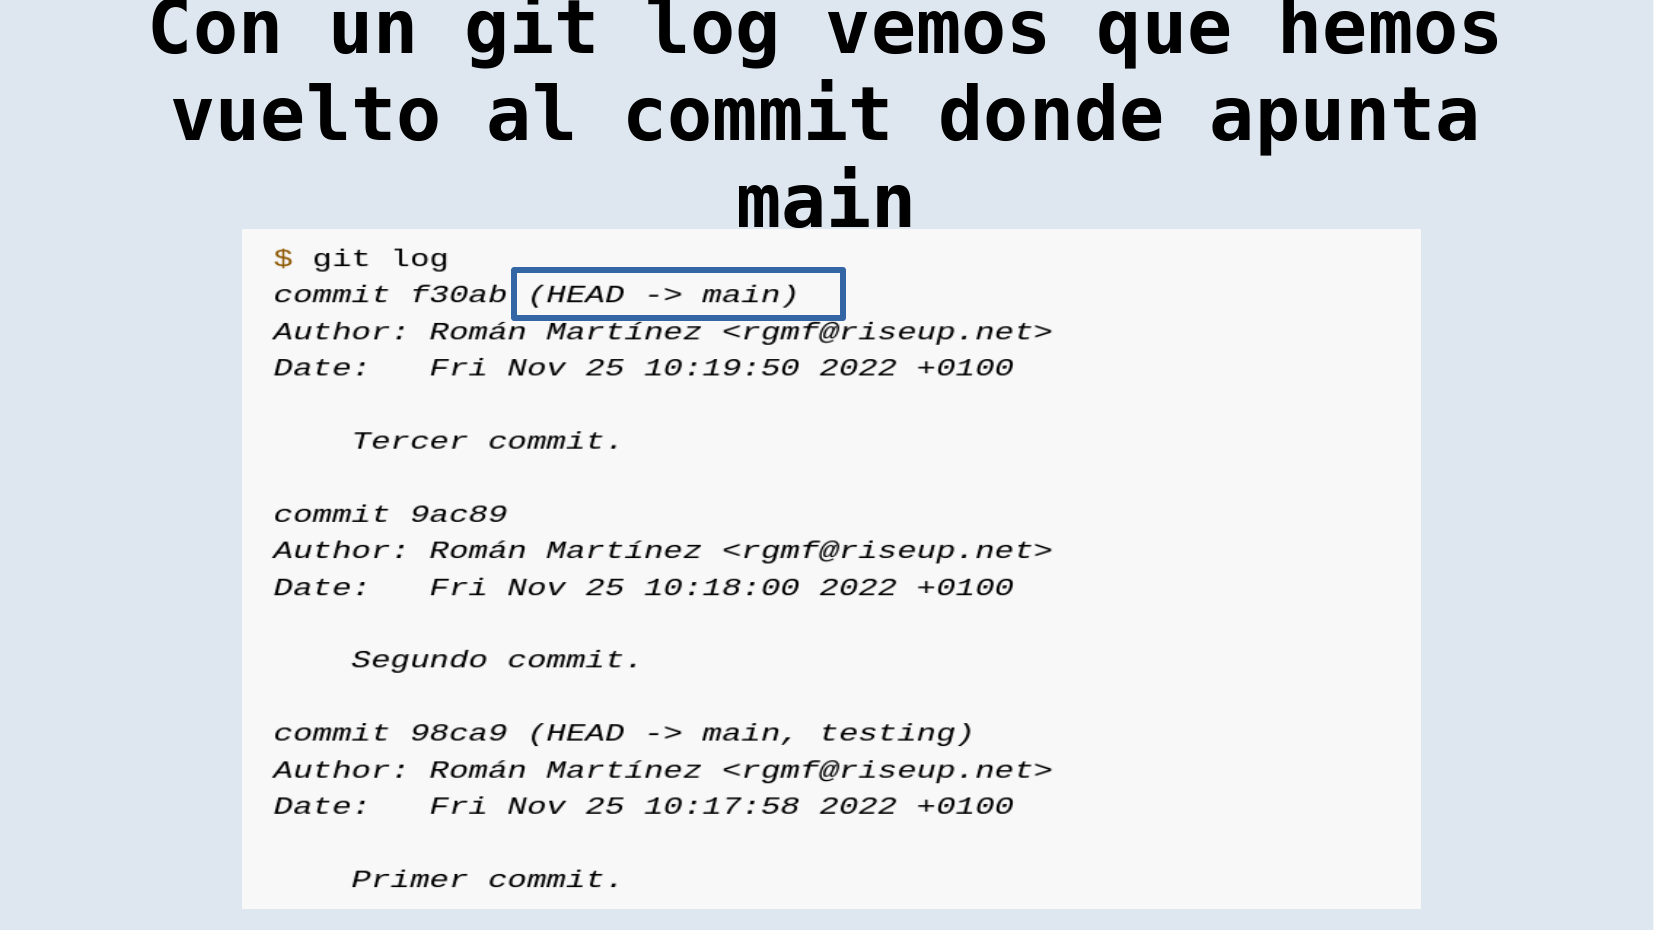

# Con un git log vemos que hemos vuelto al commit donde apunta main